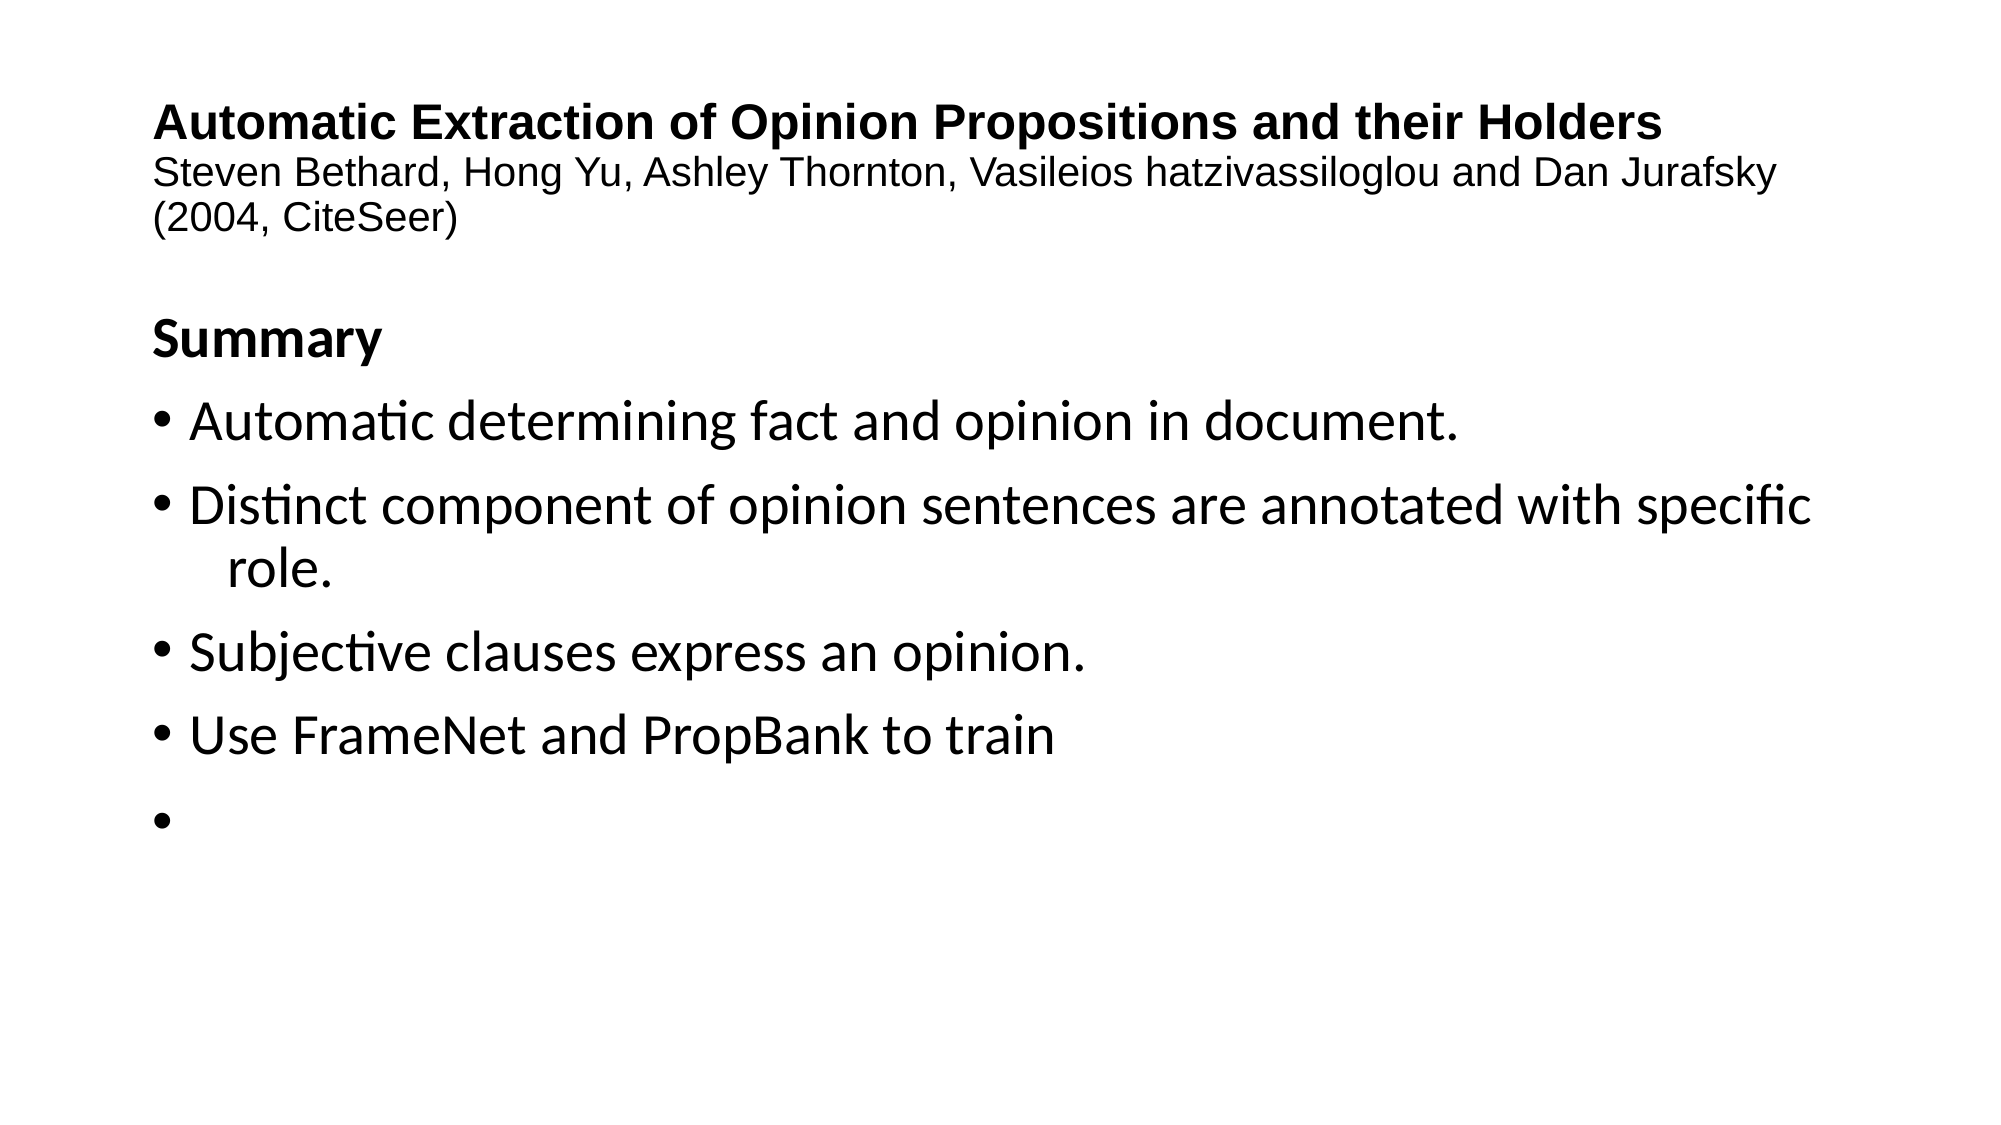

# Automatic Extraction of Opinion Propositions and their Holders Steven Bethard, Hong Yu, Ashley Thornton, Vasileios hatzivassiloglou and Dan Jurafsky (2004, CiteSeer)
Summary
Automatic determining fact and opinion in document.
Distinct component of opinion sentences are annotated with specific role.
Subjective clauses express an opinion.
Use FrameNet and PropBank to train